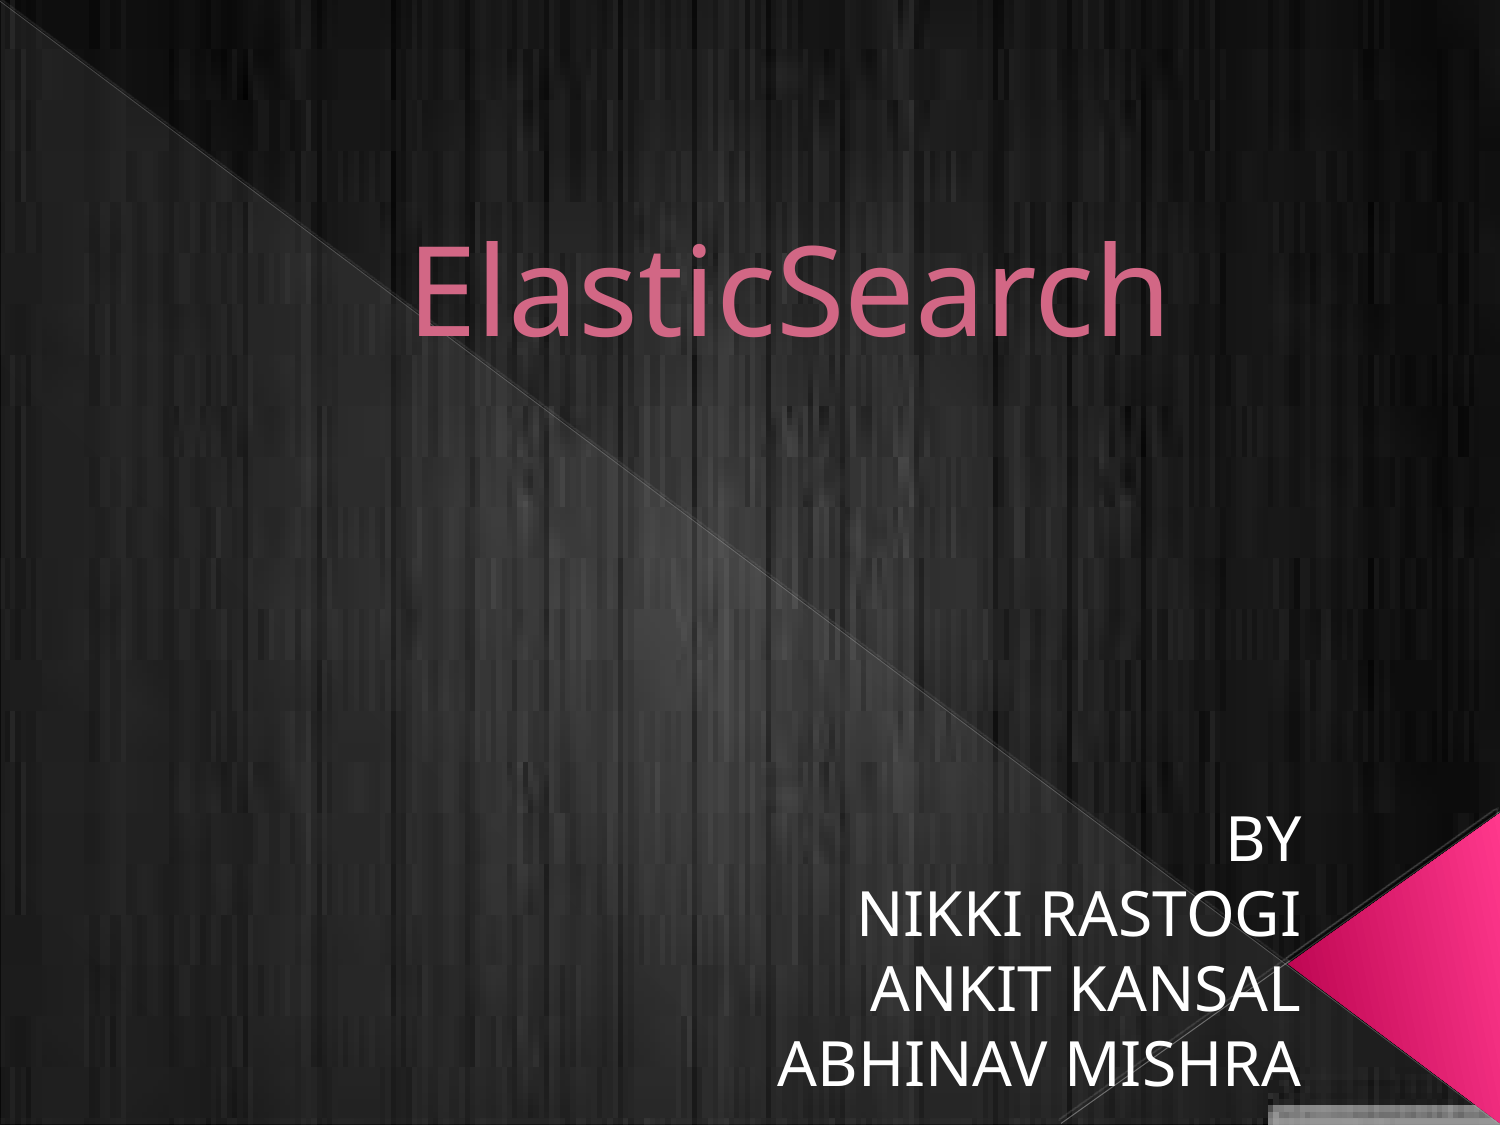

# ElasticSearch
BY
NIKKI RASTOGI
ANKIT KANSAL
ABHINAV MISHRA